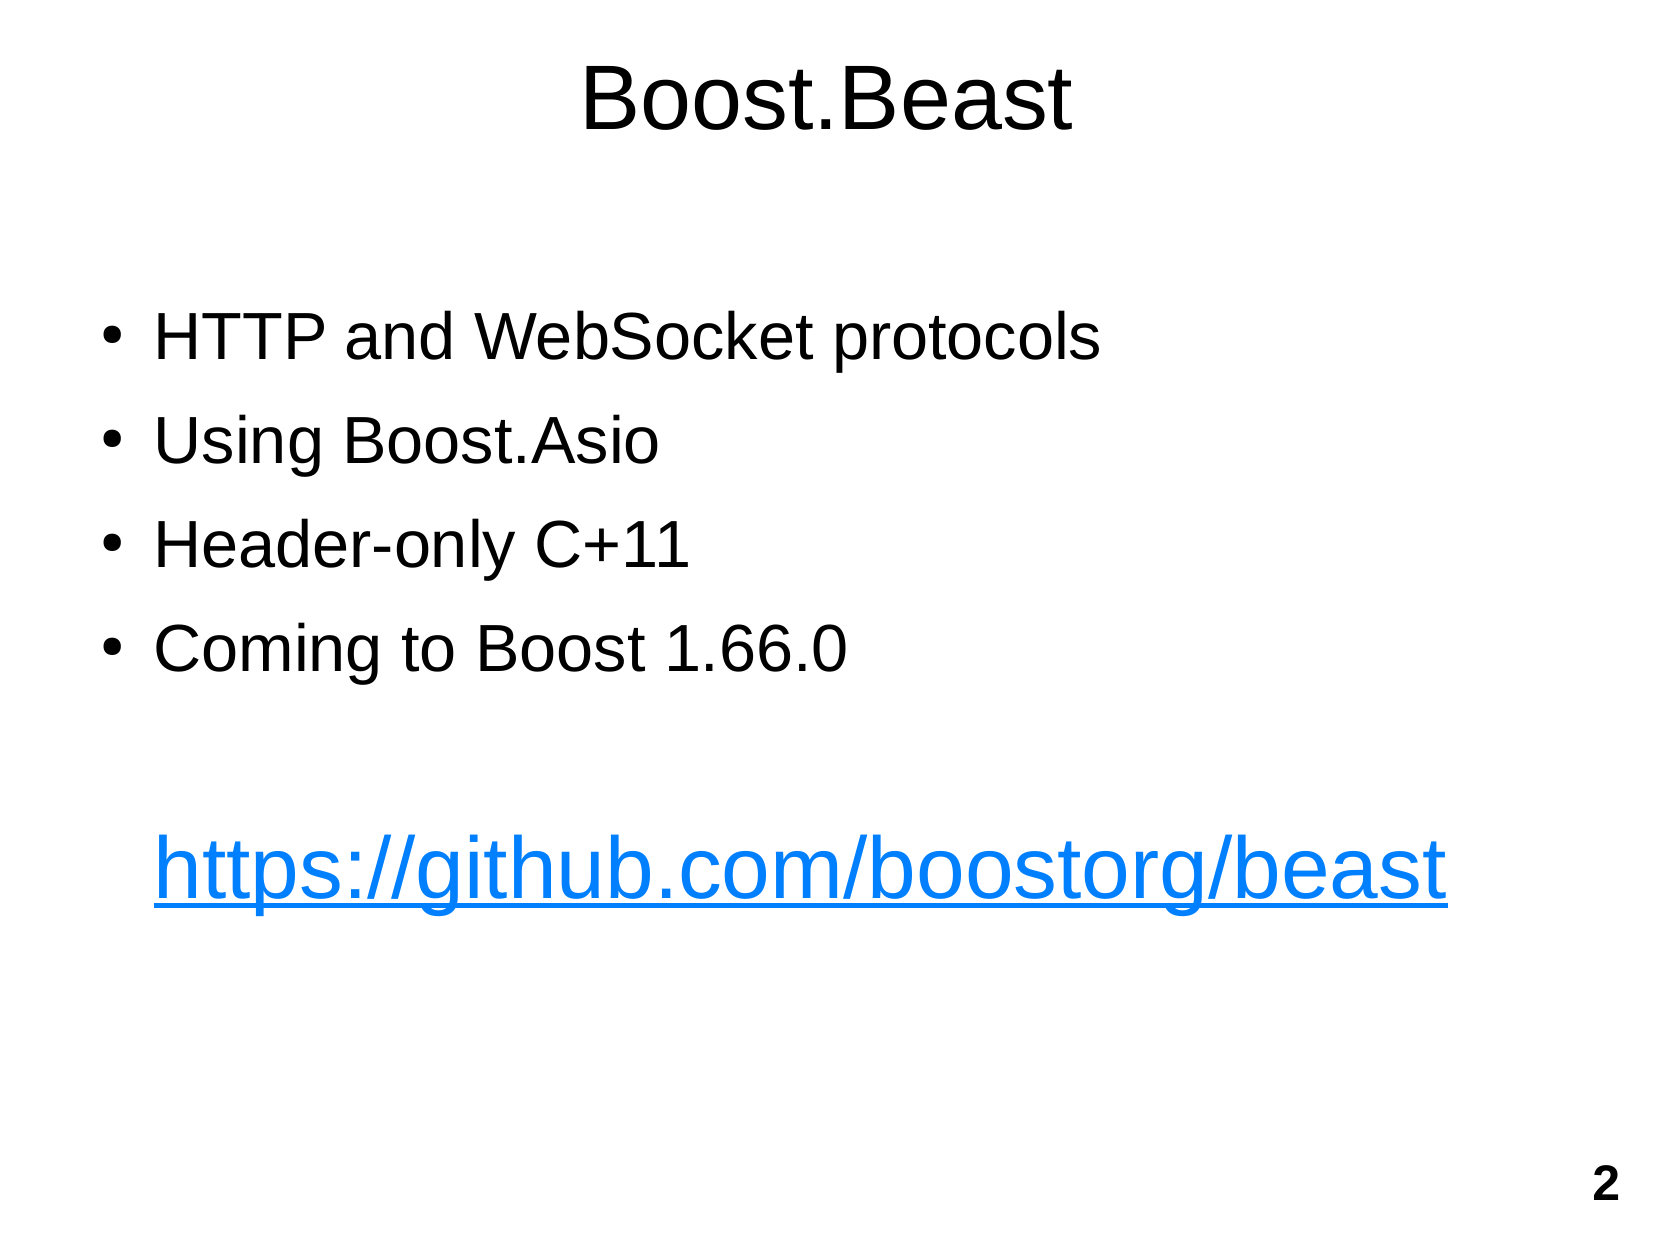

# Boost.Beast
HTTP and WebSocket protocols
Using Boost.Asio
Header-only C+11
Coming to Boost 1.66.0
https://github.com/boostorg/beast
2